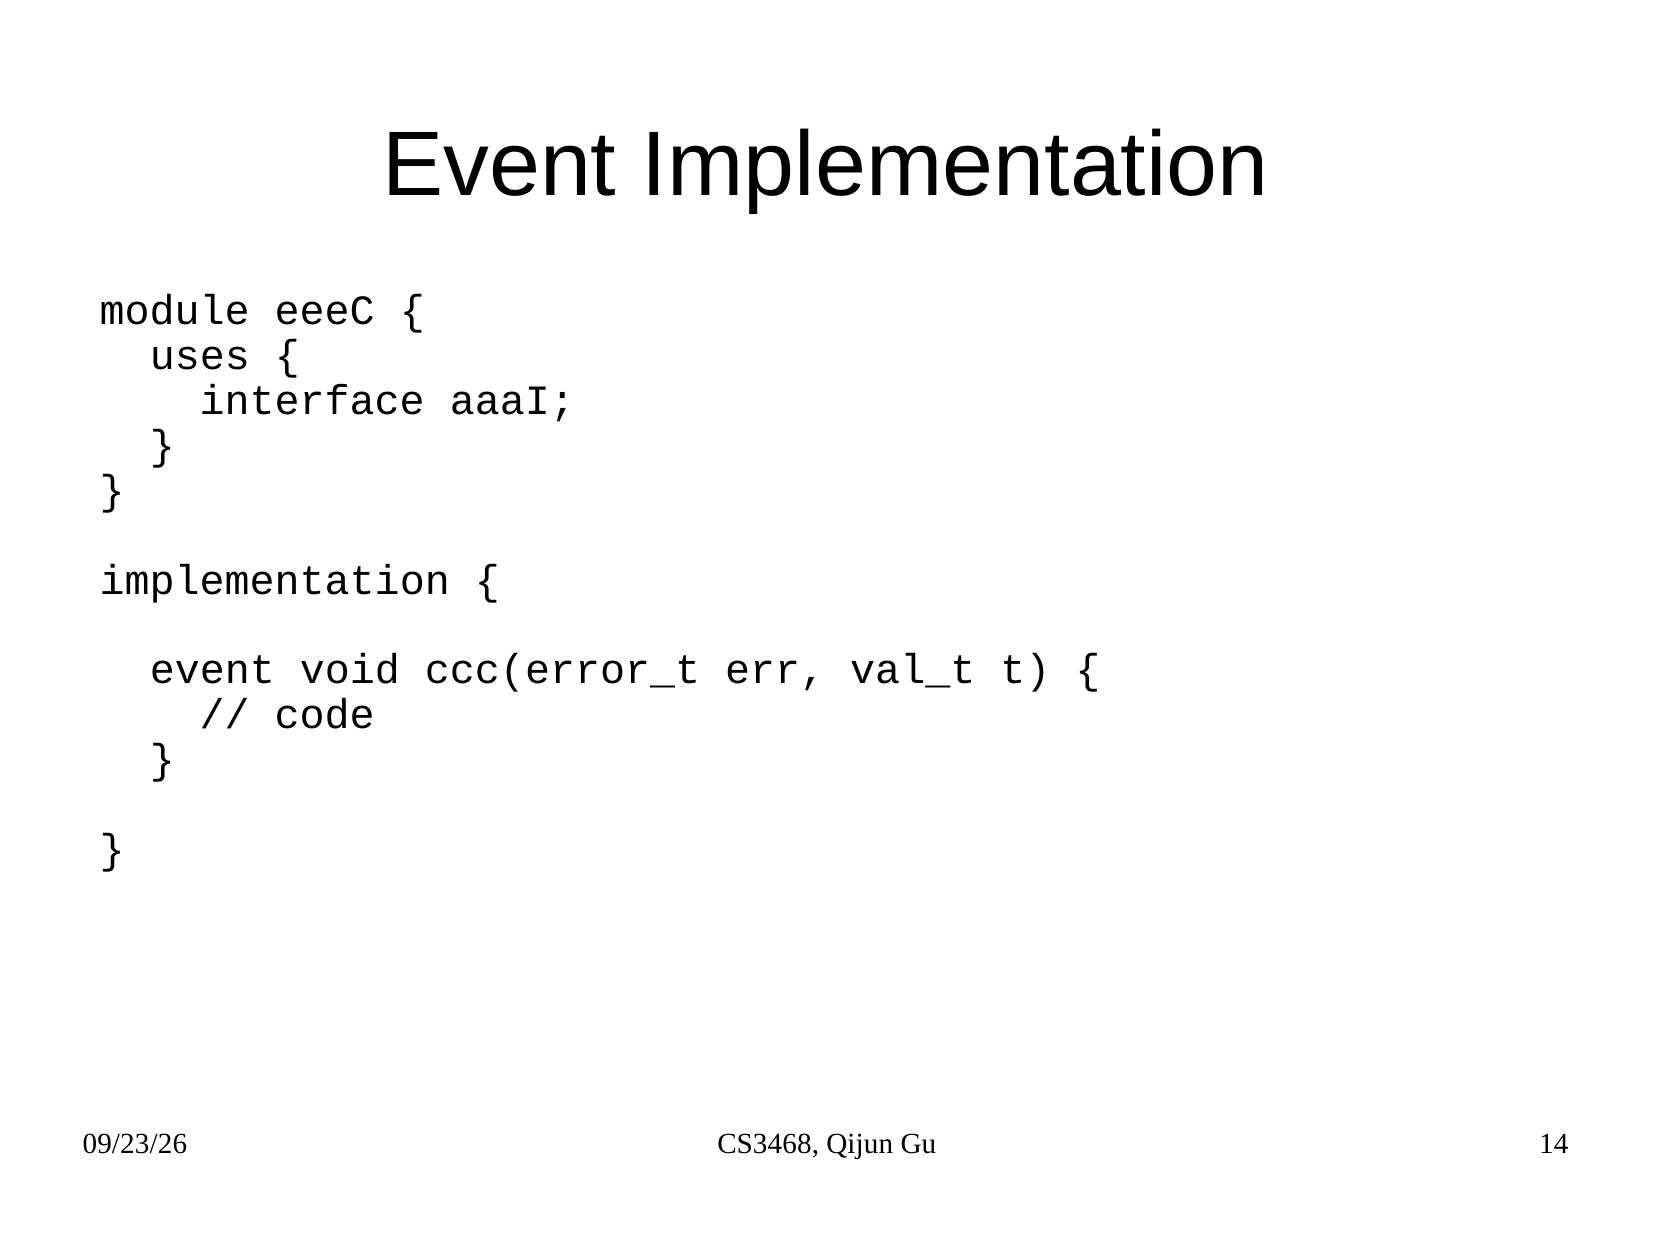

# Event Implementation
module eeeC {
 uses {
 interface aaaI;
 }
}
implementation {
 event void ccc(error_t err, val_t t) {
 // code
 }
}
CS3468, Qijun Gu
14